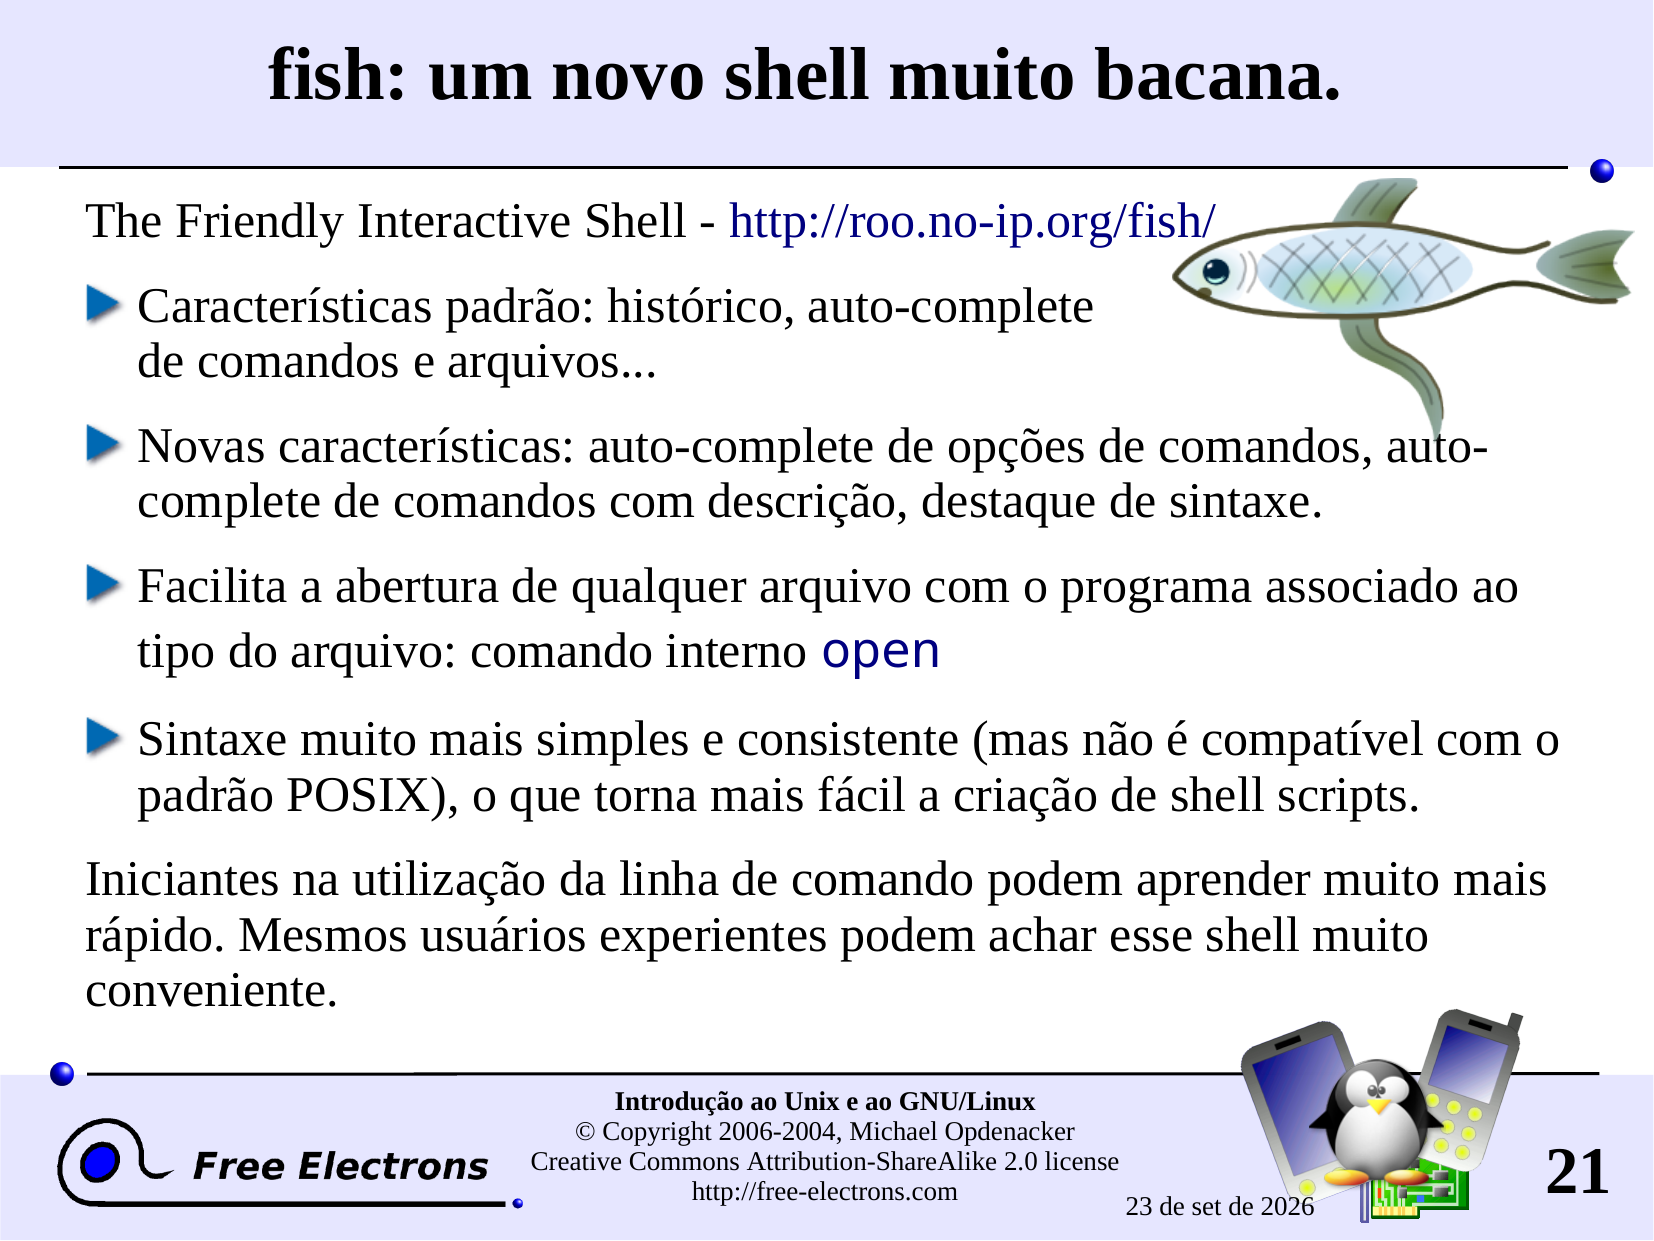

# fish: um novo shell muito bacana.
The Friendly Interactive Shell - http://roo.no-ip.org/fish/
Características padrão: histórico, auto-complete
de comandos e arquivos...
Novas características: auto-complete de opções de comandos, auto-complete de comandos com descrição, destaque de sintaxe.
Facilita a abertura de qualquer arquivo com o programa associado ao tipo do arquivo: comando interno open
Sintaxe muito mais simples e consistente (mas não é compatível com o padrão POSIX), o que torna mais fácil a criação de shell scripts.
Iniciantes na utilização da linha de comando podem aprender muito mais rápido. Mesmos usuários experientes podem achar esse shell muito conveniente.